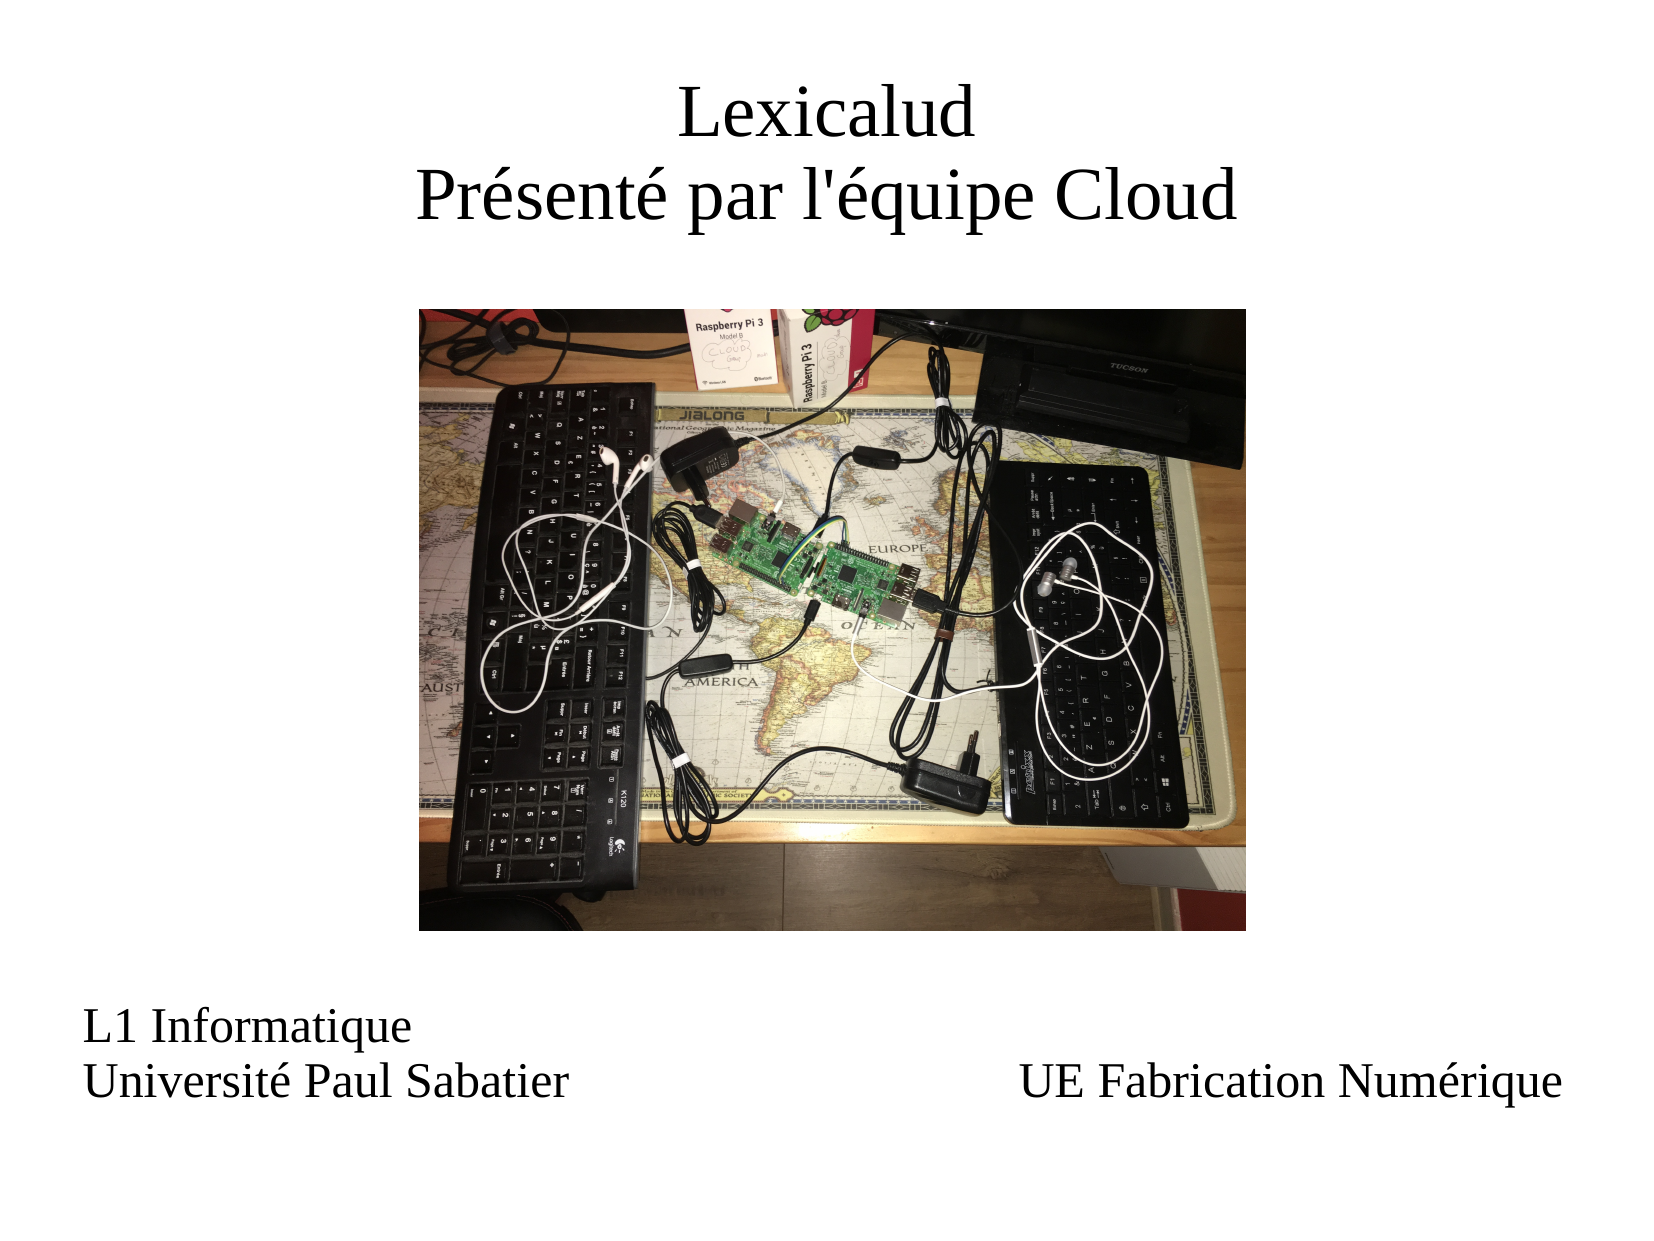

# Lexicalud Présenté par l'équipe Cloud
L1 Informatique
Université Paul Sabatier						 UE Fabrication Numérique